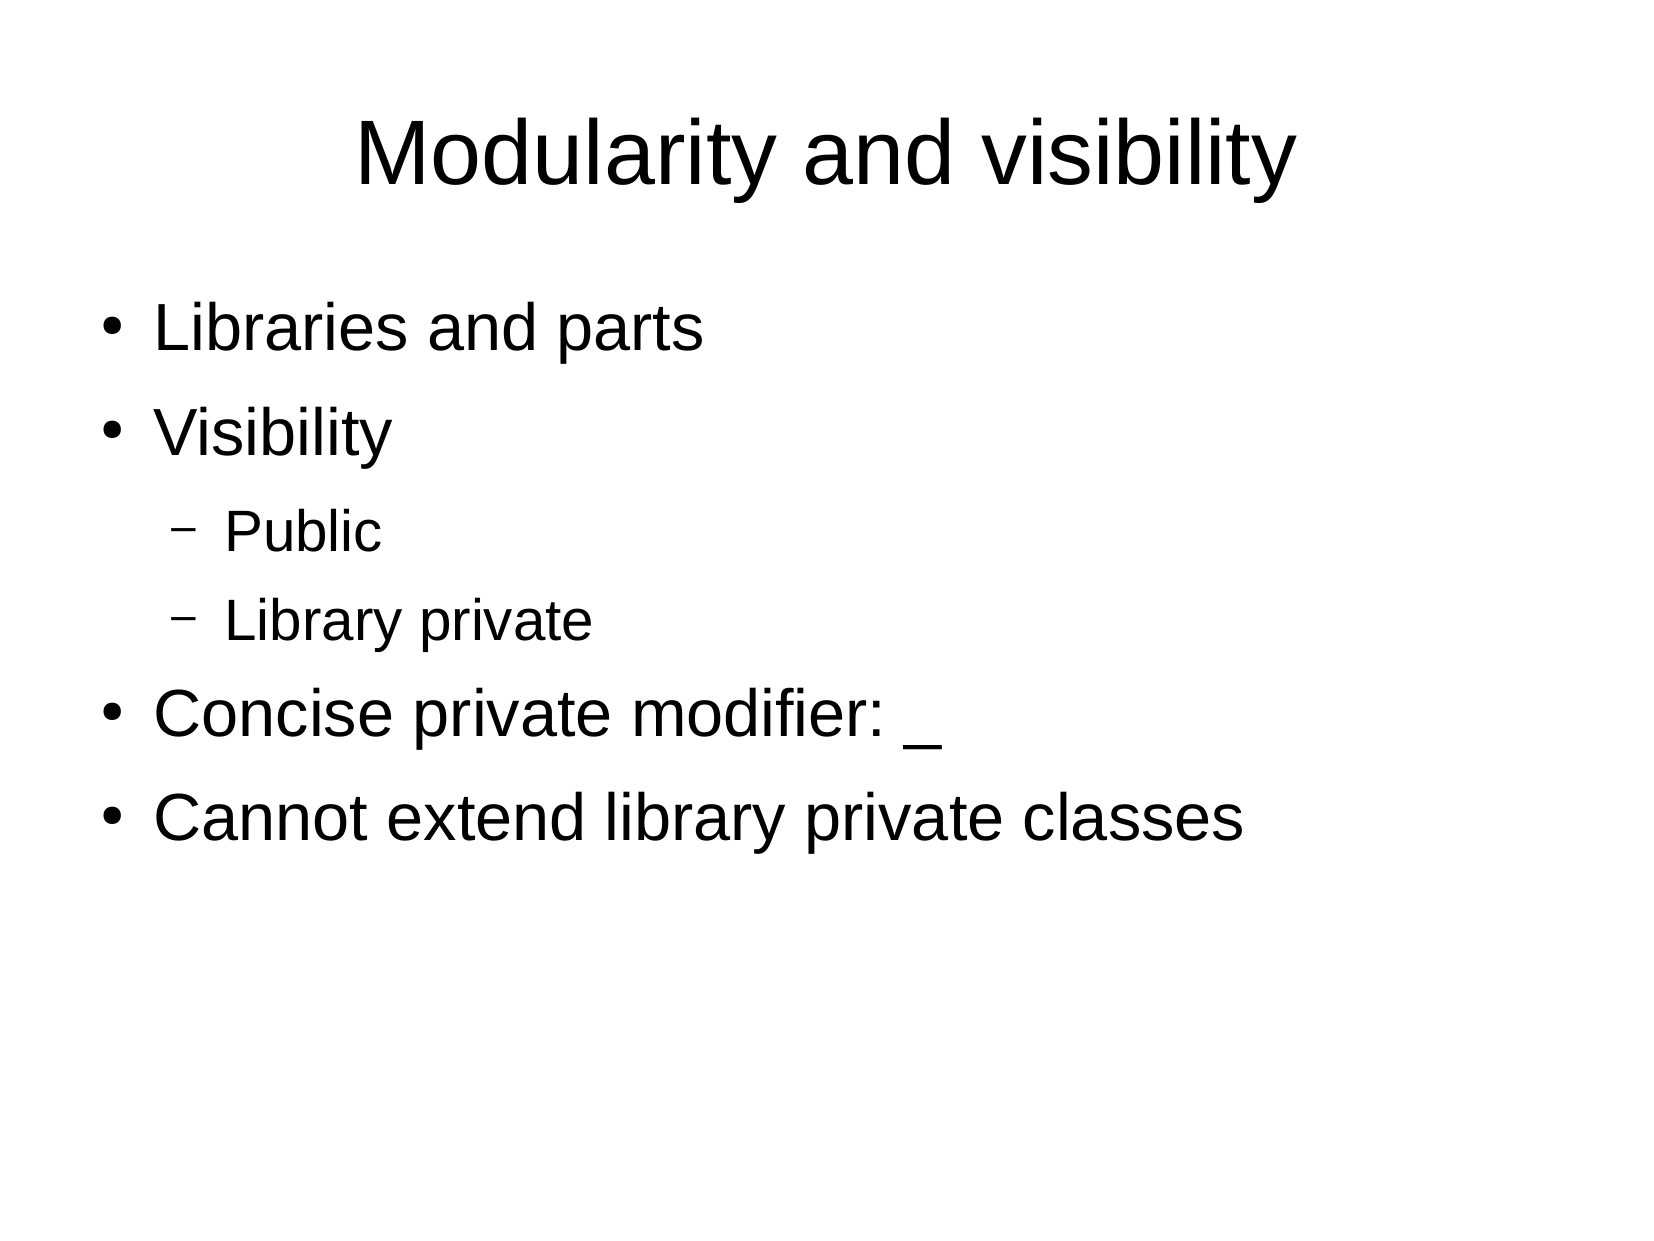

# Modularity and visibility
Libraries and parts
Visibility
Public
Library private
Concise private modifier: _
Cannot extend library private classes